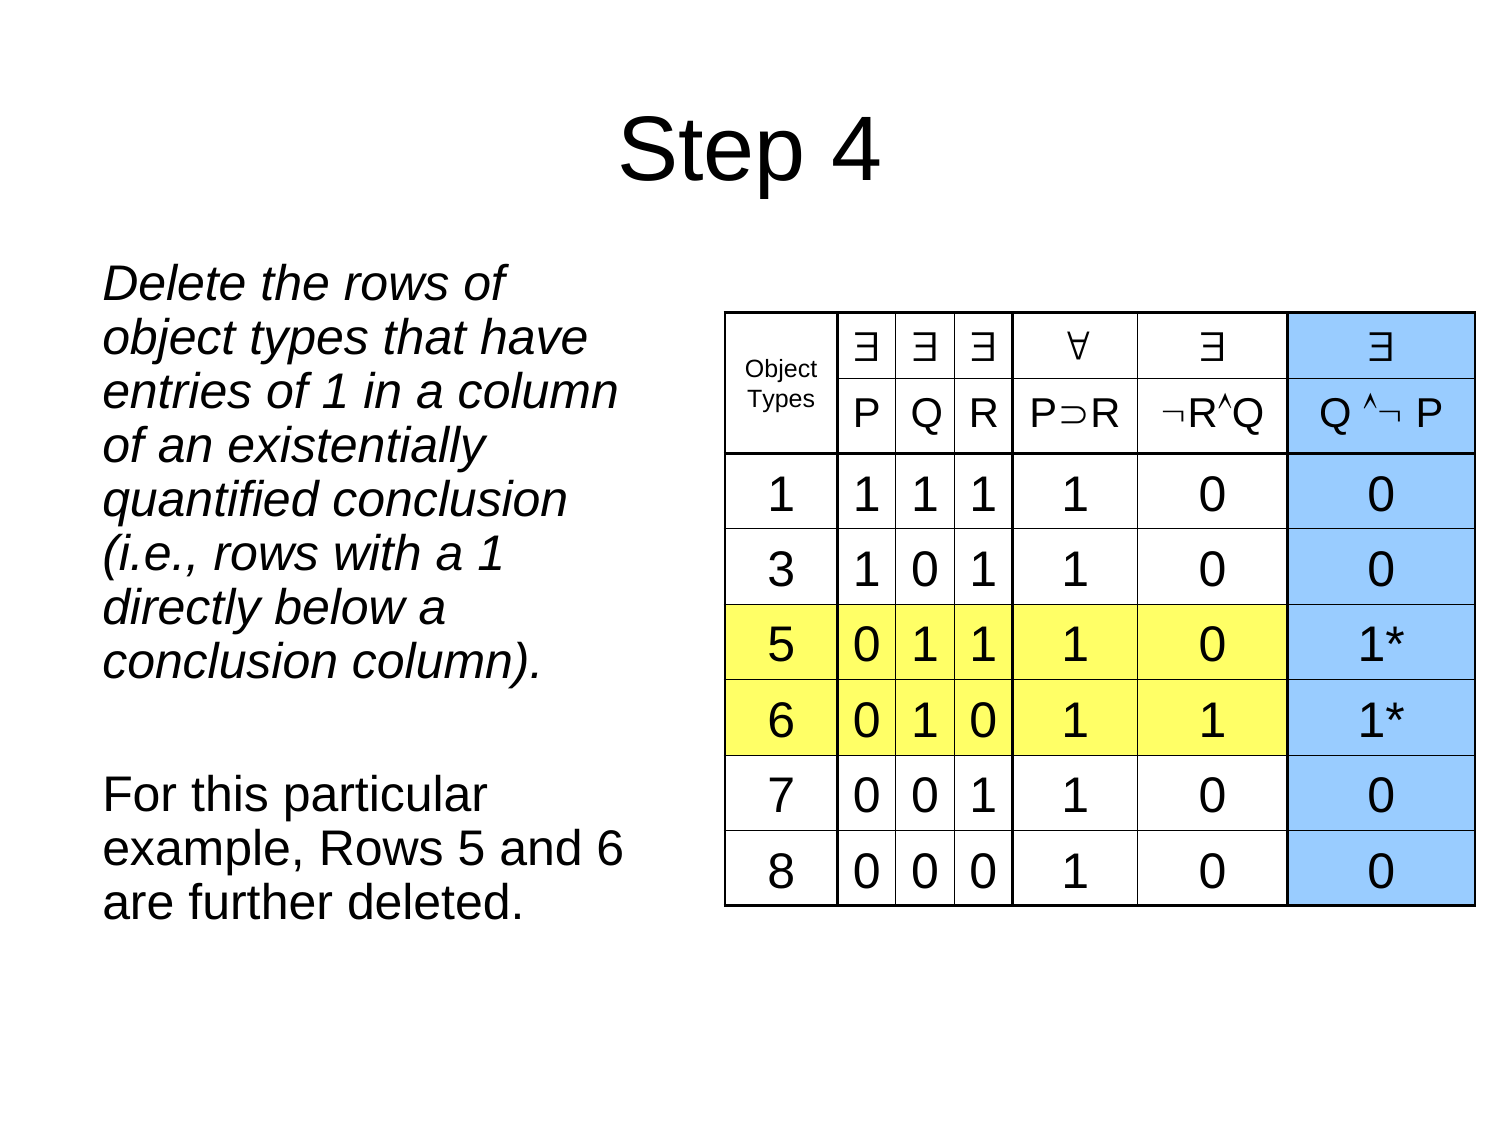

# Step 4
	Delete the rows of object types that have entries of 1 in a column of an existentially quantified conclusion (i.e., rows with a 1 directly below a conclusion column).
	For this particular example, Rows 5 and 6 are further deleted.
| Object Types |  |  |  |  |  |  |
| --- | --- | --- | --- | --- | --- | --- |
| | P | Q | R | PR | RQ | Q  P |
| 1 | 1 | 1 | 1 | 1 | 0 | 0 |
| 3 | 1 | 0 | 1 | 1 | 0 | 0 |
| 5 | 0 | 1 | 1 | 1 | 0 | 1\* |
| 6 | 0 | 1 | 0 | 1 | 1 | 1\* |
| 7 | 0 | 0 | 1 | 1 | 0 | 0 |
| 8 | 0 | 0 | 0 | 1 | 0 | 0 |